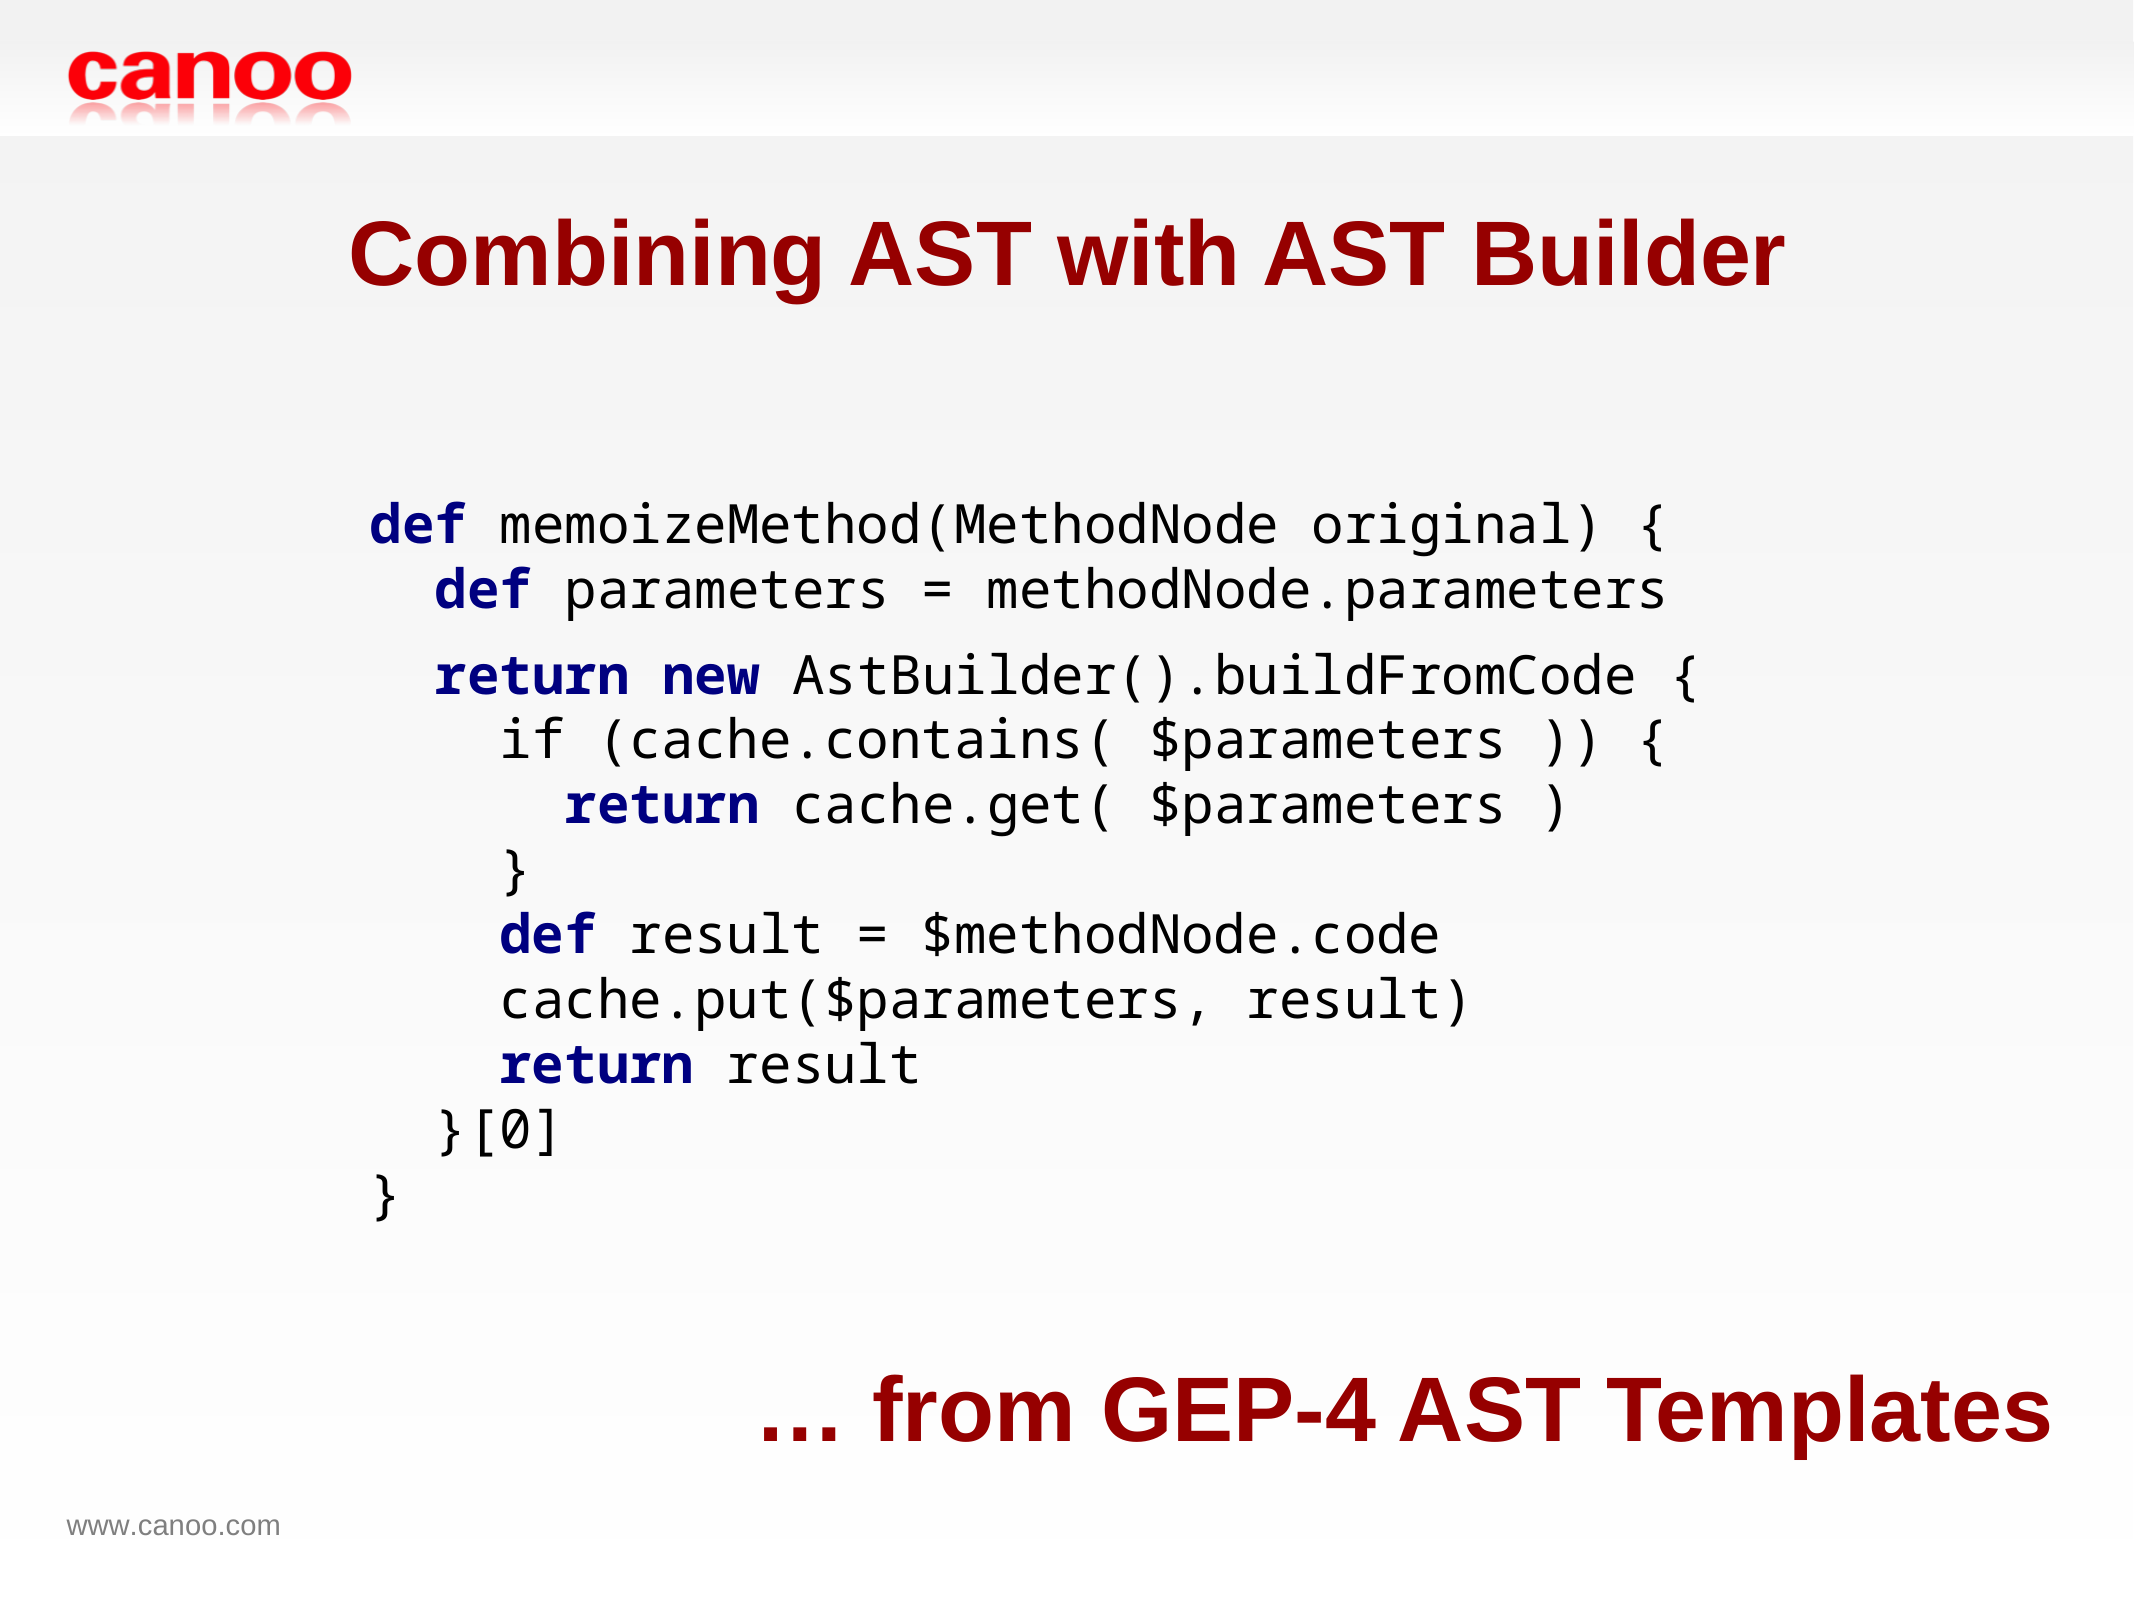

# Combining AST with AST Builder
def memoizeMethod(MethodNode original) {
 def parameters = methodNode.parameters
 return new AstBuilder().buildFromCode {
 if (cache.contains( $parameters )) {
 return cache.get( $parameters )
 }
 def result = $methodNode.code
 cache.put($parameters, result)
 return result
 }[0]
}
… from GEP-4 AST Templates